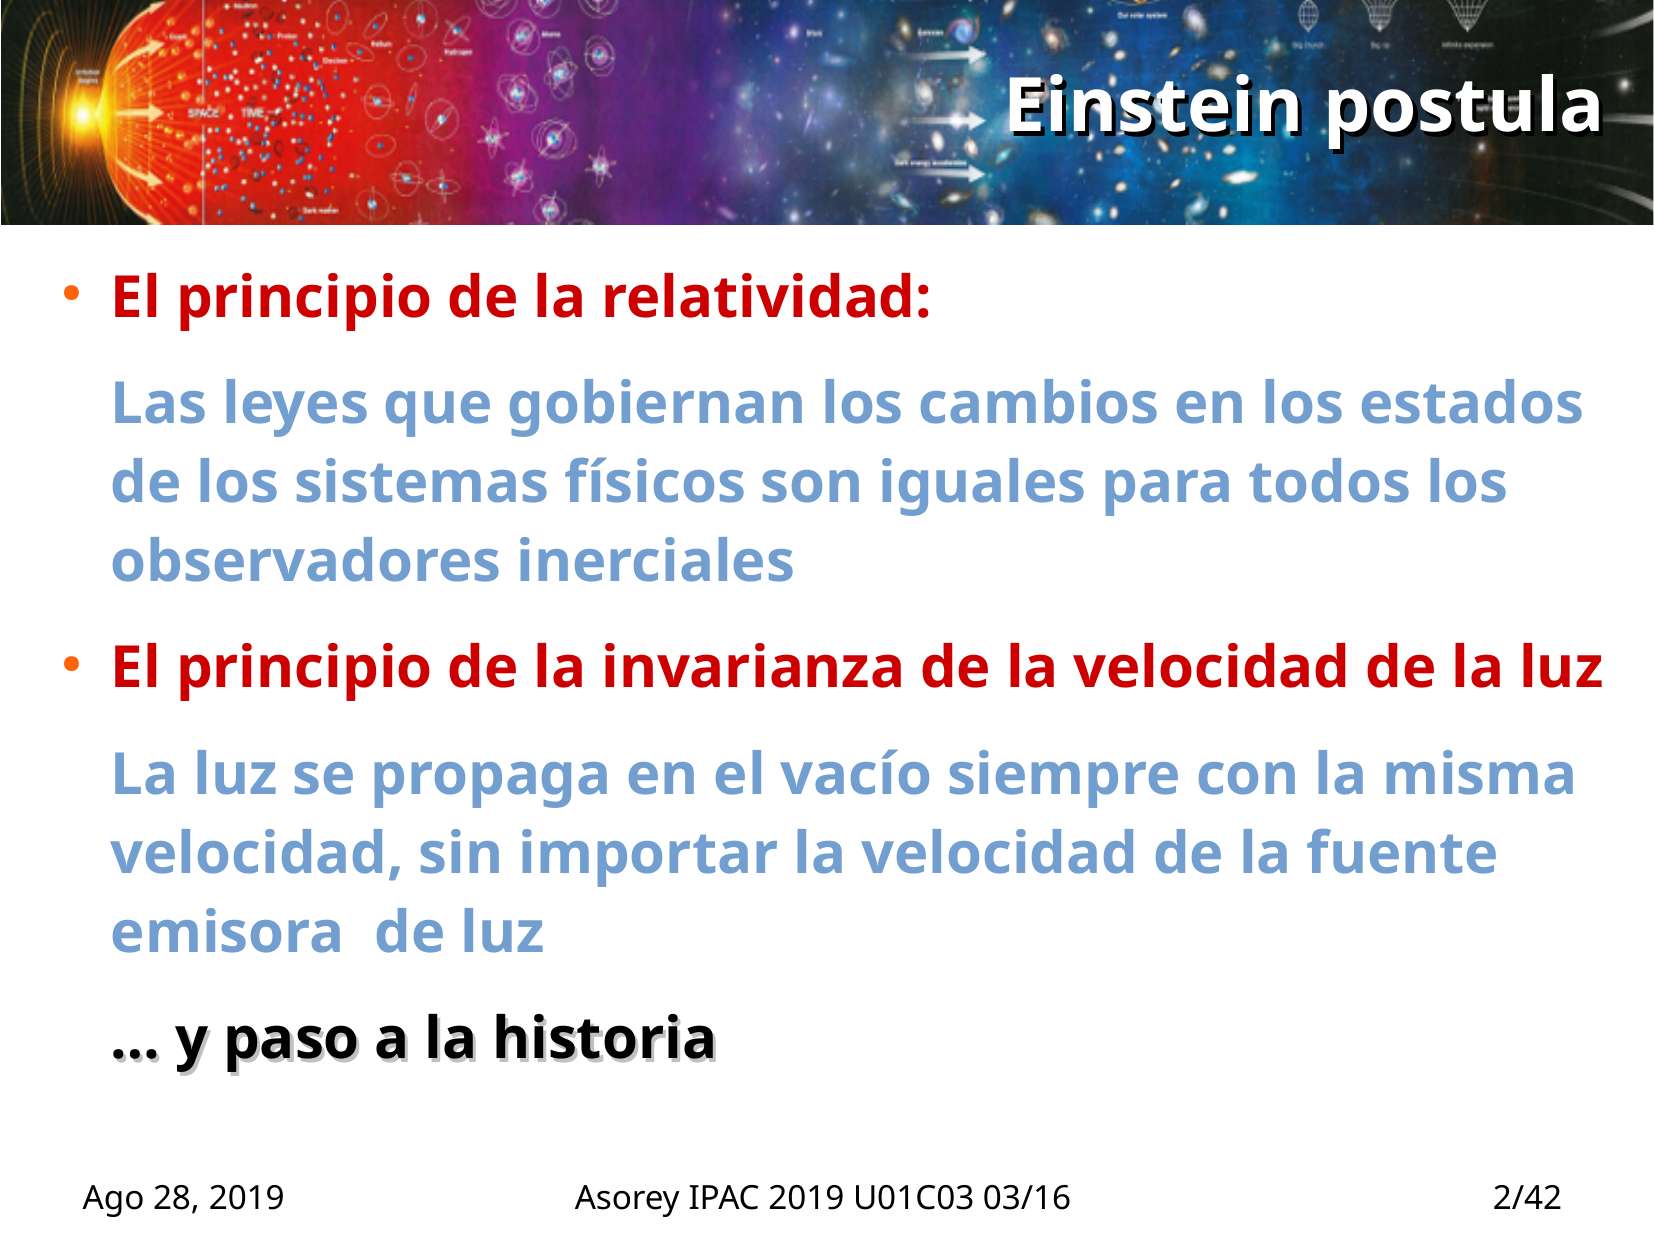

# Einstein postula
El principio de la relatividad:
Las leyes que gobiernan los cambios en los estados de los sistemas físicos son iguales para todos los observadores inerciales
El principio de la invarianza de la velocidad de la luz
La luz se propaga en el vacío siempre con la misma velocidad, sin importar la velocidad de la fuente emisora de luz
… y paso a la historia
Ago 28, 2019
Asorey IPAC 2019 U01C03 03/16
2